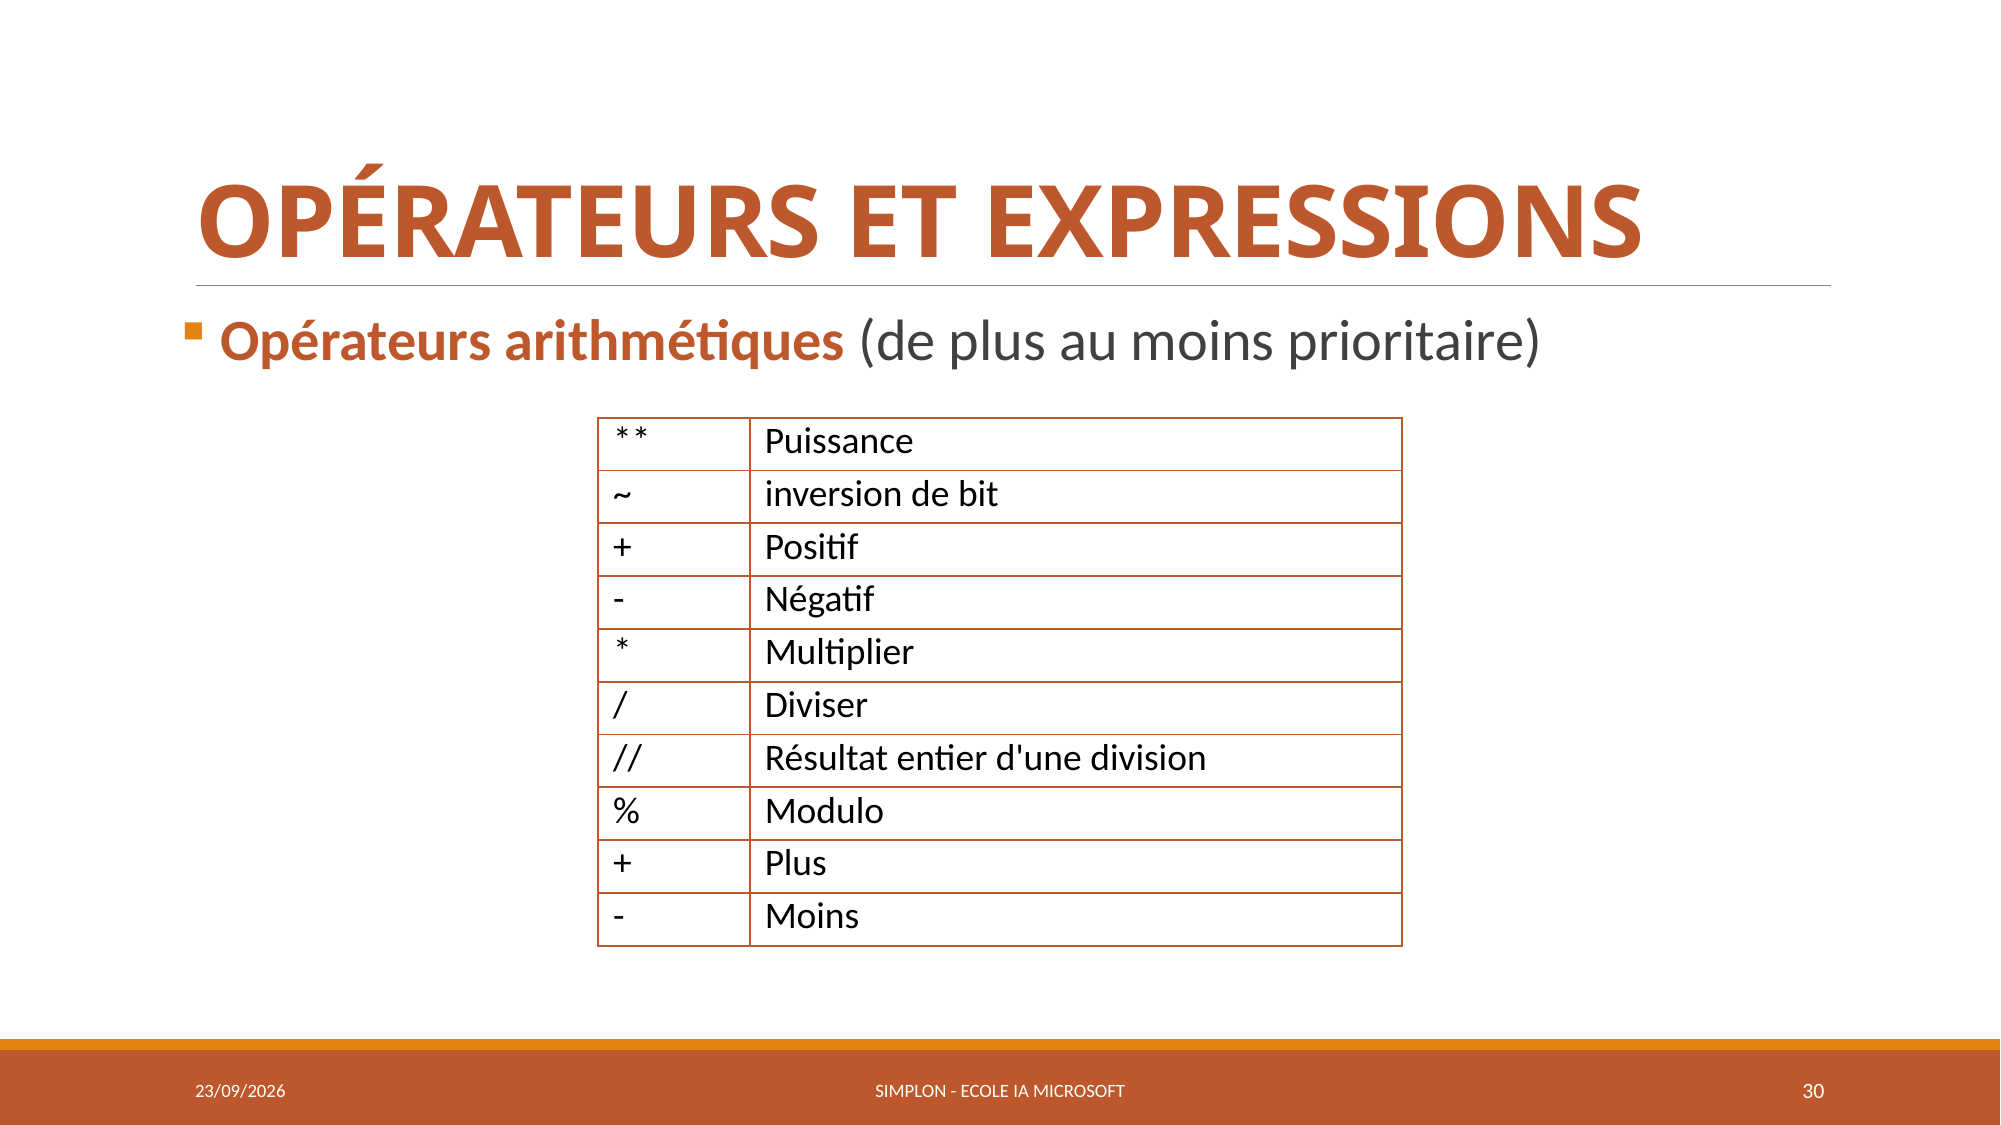

# OPÉRATEURS ET EXPRESSIONS
 Opérateurs arithmétiques (de plus au moins prioritaire)
| \*\* | Puissance |
| --- | --- |
| ~ | inversion de bit |
| + | Positif |
| - | Négatif |
| \* | Multiplier |
| / | Diviser |
| // | Résultat entier d'une division |
| % | Modulo |
| + | Plus |
| - | Moins |
Simplon - Ecole IA Microsoft